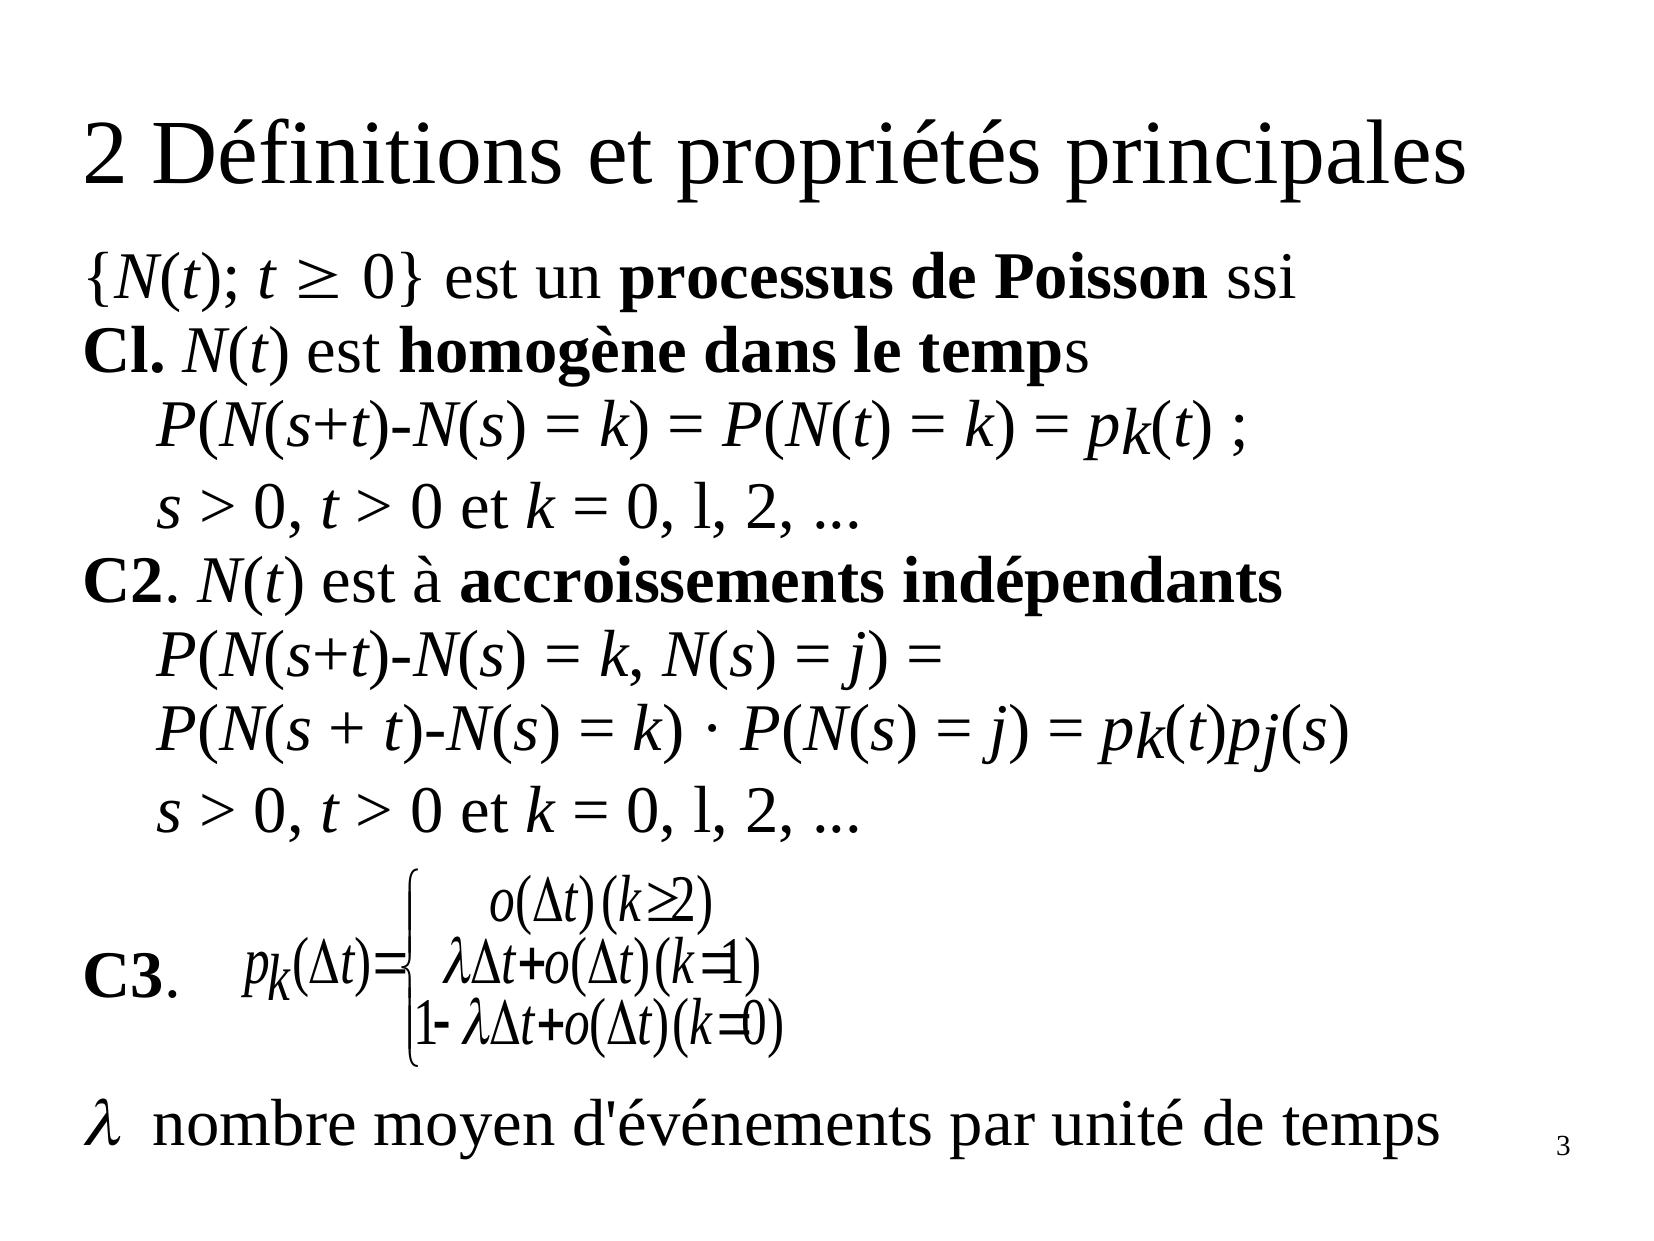

# 2 Définitions et propriétés principales
{N(t); t  0} est un processus de Poisson ssi
Cl. N(t) est homogène dans le temps
	P(N(s+t)-N(s) = k) = P(N(t) = k) = pk(t) ;
	s > 0, t > 0 et k = 0, l, 2, ...
C2. N(t) est à accroissements indépendants
	P(N(s+t)-N(s) = k, N(s) = j) =
	P(N(s + t)-N(s) = k) · P(N(s) = j) = pk(t)pj(s)
	s > 0, t > 0 et k = 0, l, 2, ...
C3.
 nombre moyen d'événements par unité de temps
3